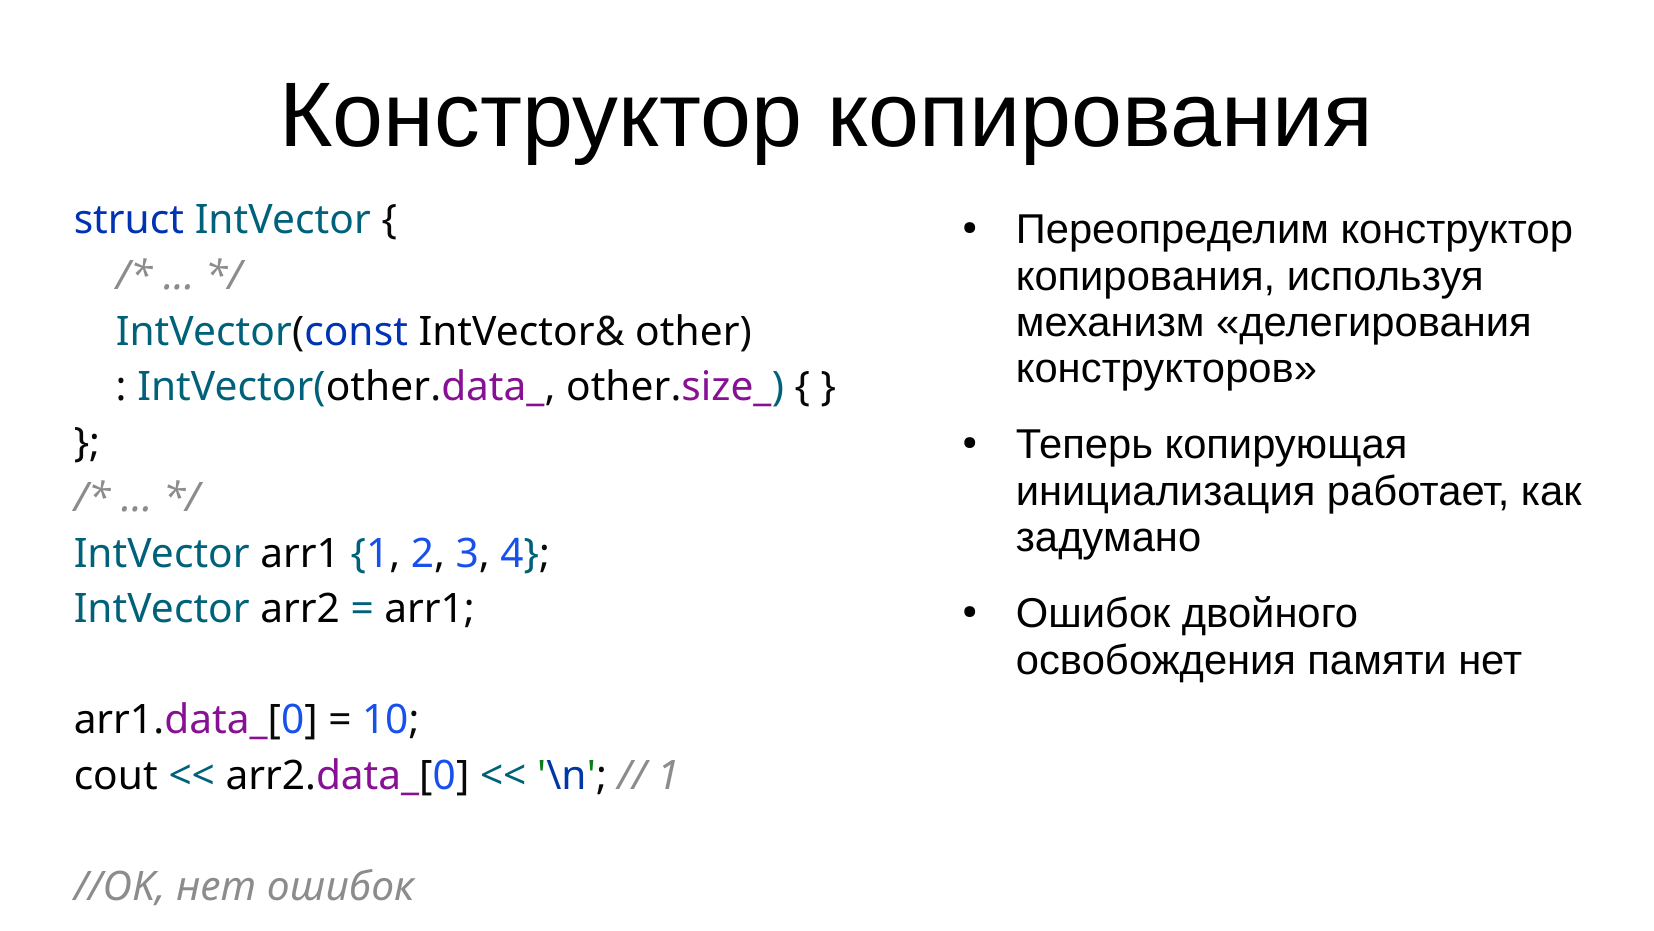

# Конструктор копирования
struct IntVector {
 /* ... */
 IntVector(const IntVector& other)
 : IntVector(other.data_, other.size_) { }
};
/* ... */
IntVector arr1 {1, 2, 3, 4};
IntVector arr2 = arr1;
arr1.data_[0] = 10;
cout << arr2.data_[0] << '\n'; // 1
//OK, нет ошибок
Переопределим конструктор копирования, используя механизм «делегирования конструкторов»
Теперь копирующая инициализация работает, как задумано
Ошибок двойного освобождения памяти нет